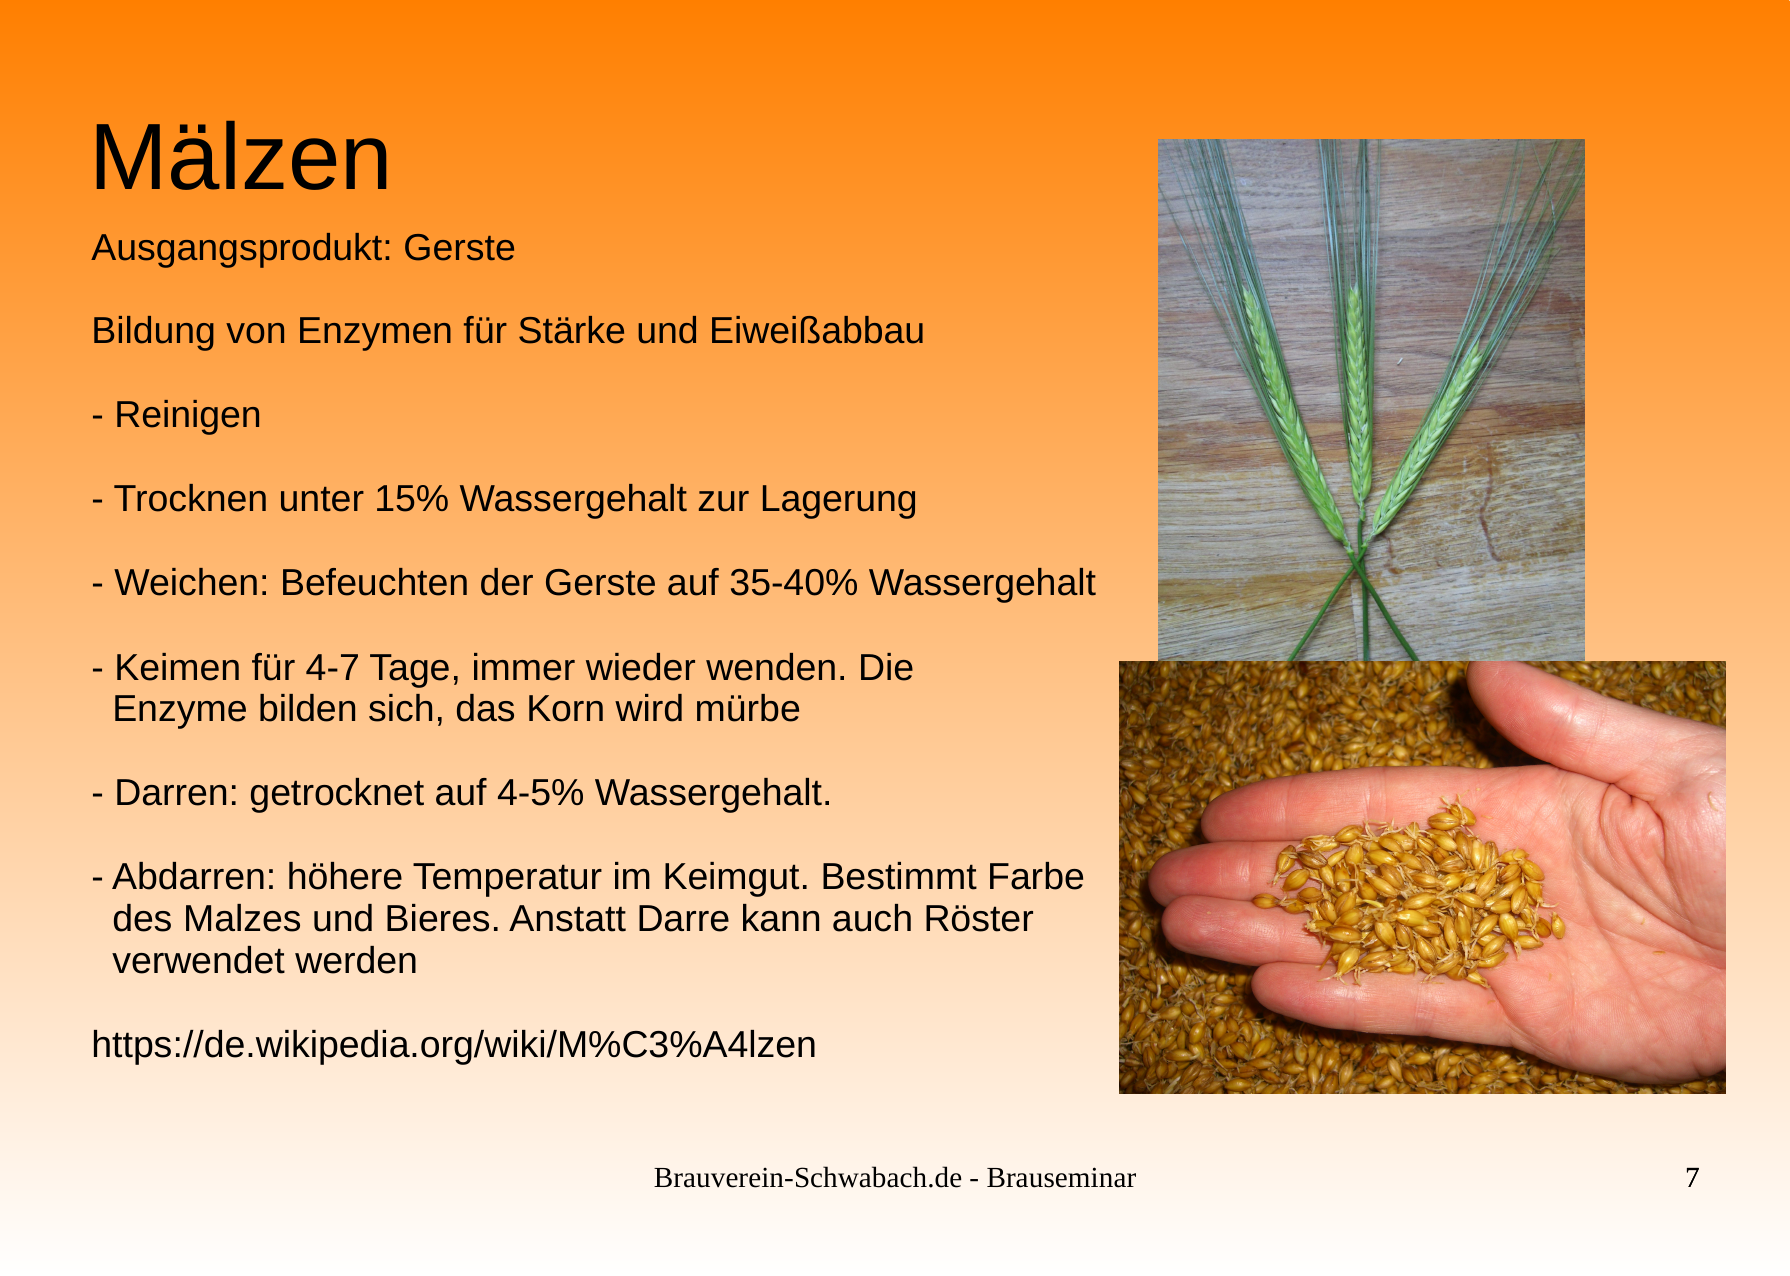

# Mälzen
Ausgangsprodukt: Gerste
Bildung von Enzymen für Stärke und Eiweißabbau
- Reinigen
- Trocknen unter 15% Wassergehalt zur Lagerung
- Weichen: Befeuchten der Gerste auf 35-40% Wassergehalt
- Keimen für 4-7 Tage, immer wieder wenden. Die
 Enzyme bilden sich, das Korn wird mürbe
- Darren: getrocknet auf 4-5% Wassergehalt.
- Abdarren: höhere Temperatur im Keimgut. Bestimmt Farbe
 des Malzes und Bieres. Anstatt Darre kann auch Röster
 verwendet werden
https://de.wikipedia.org/wiki/M%C3%A4lzen
Brauverein-Schwabach.de - Brauseminar
7